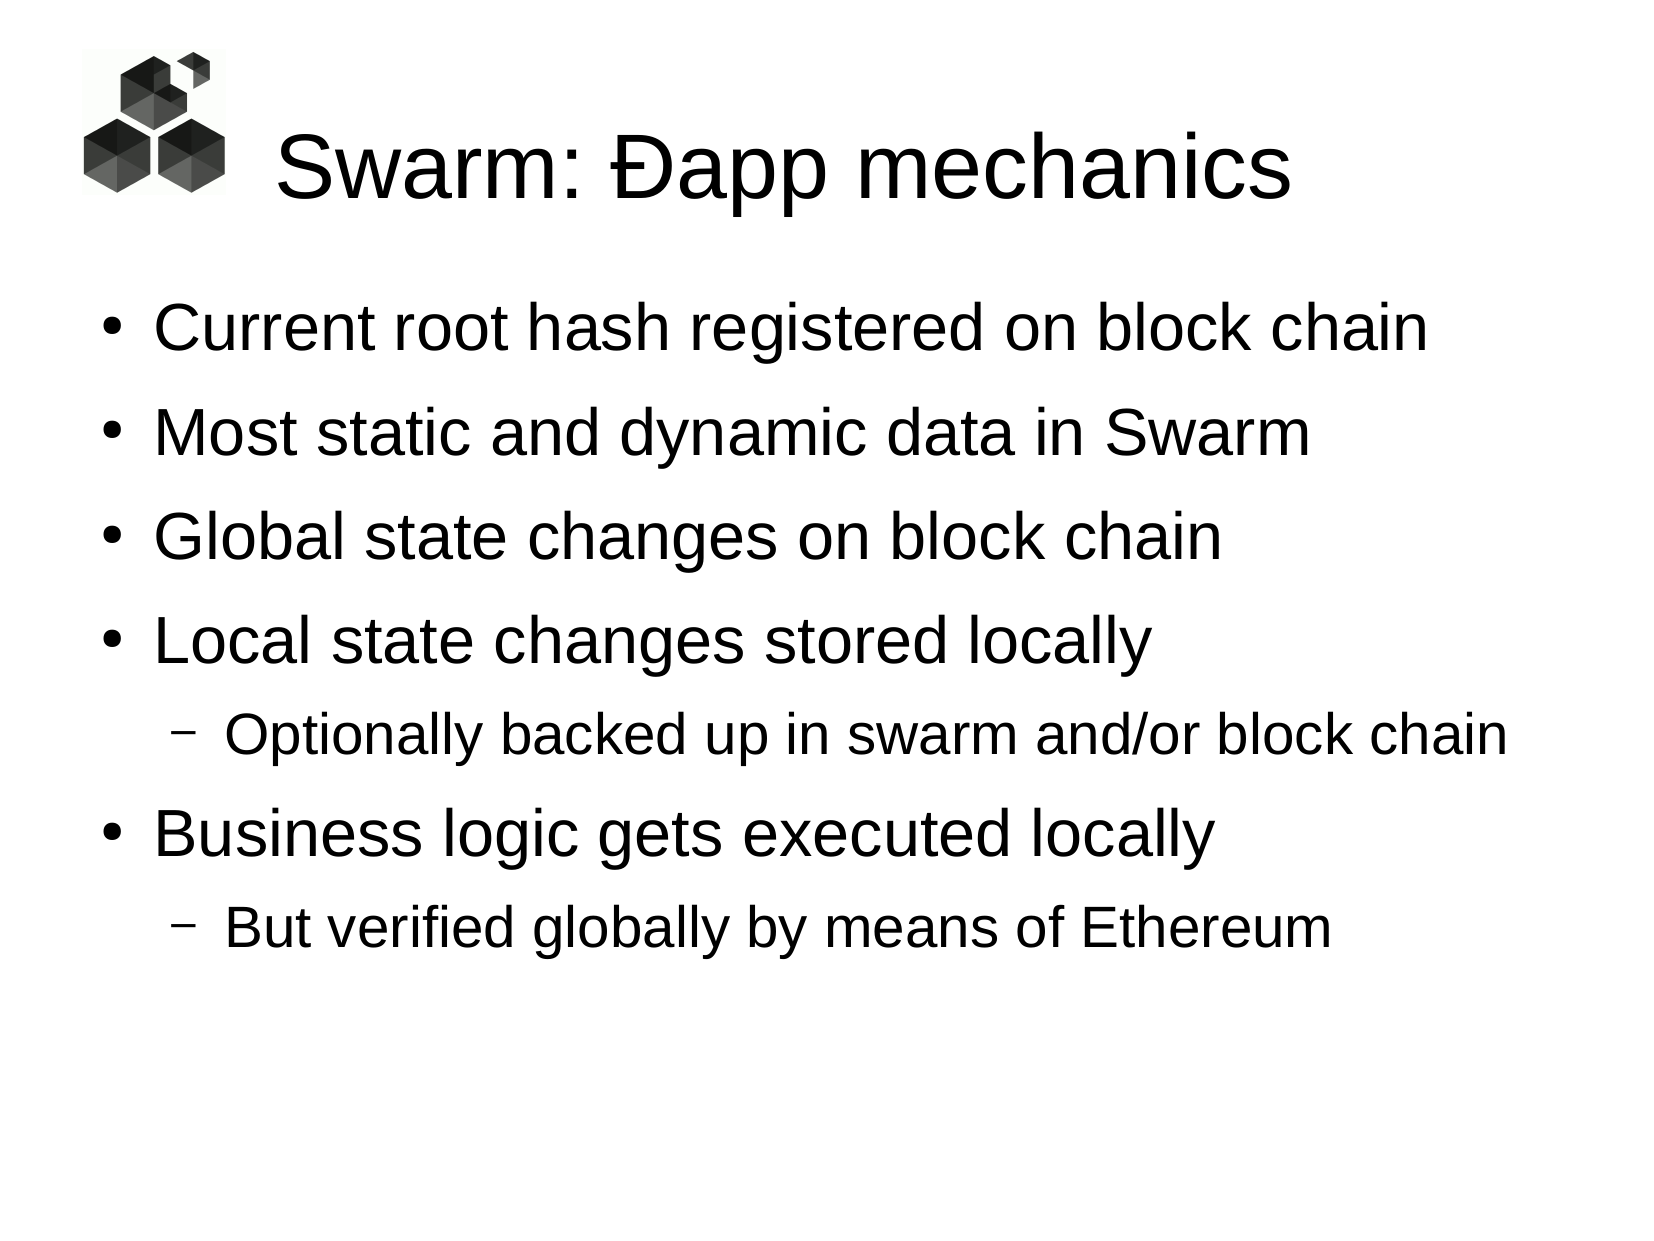

# Swarm: Đapp mechanics
Current root hash registered on block chain
Most static and dynamic data in Swarm
Global state changes on block chain
Local state changes stored locally
Optionally backed up in swarm and/or block chain
Business logic gets executed locally
But verified globally by means of Ethereum